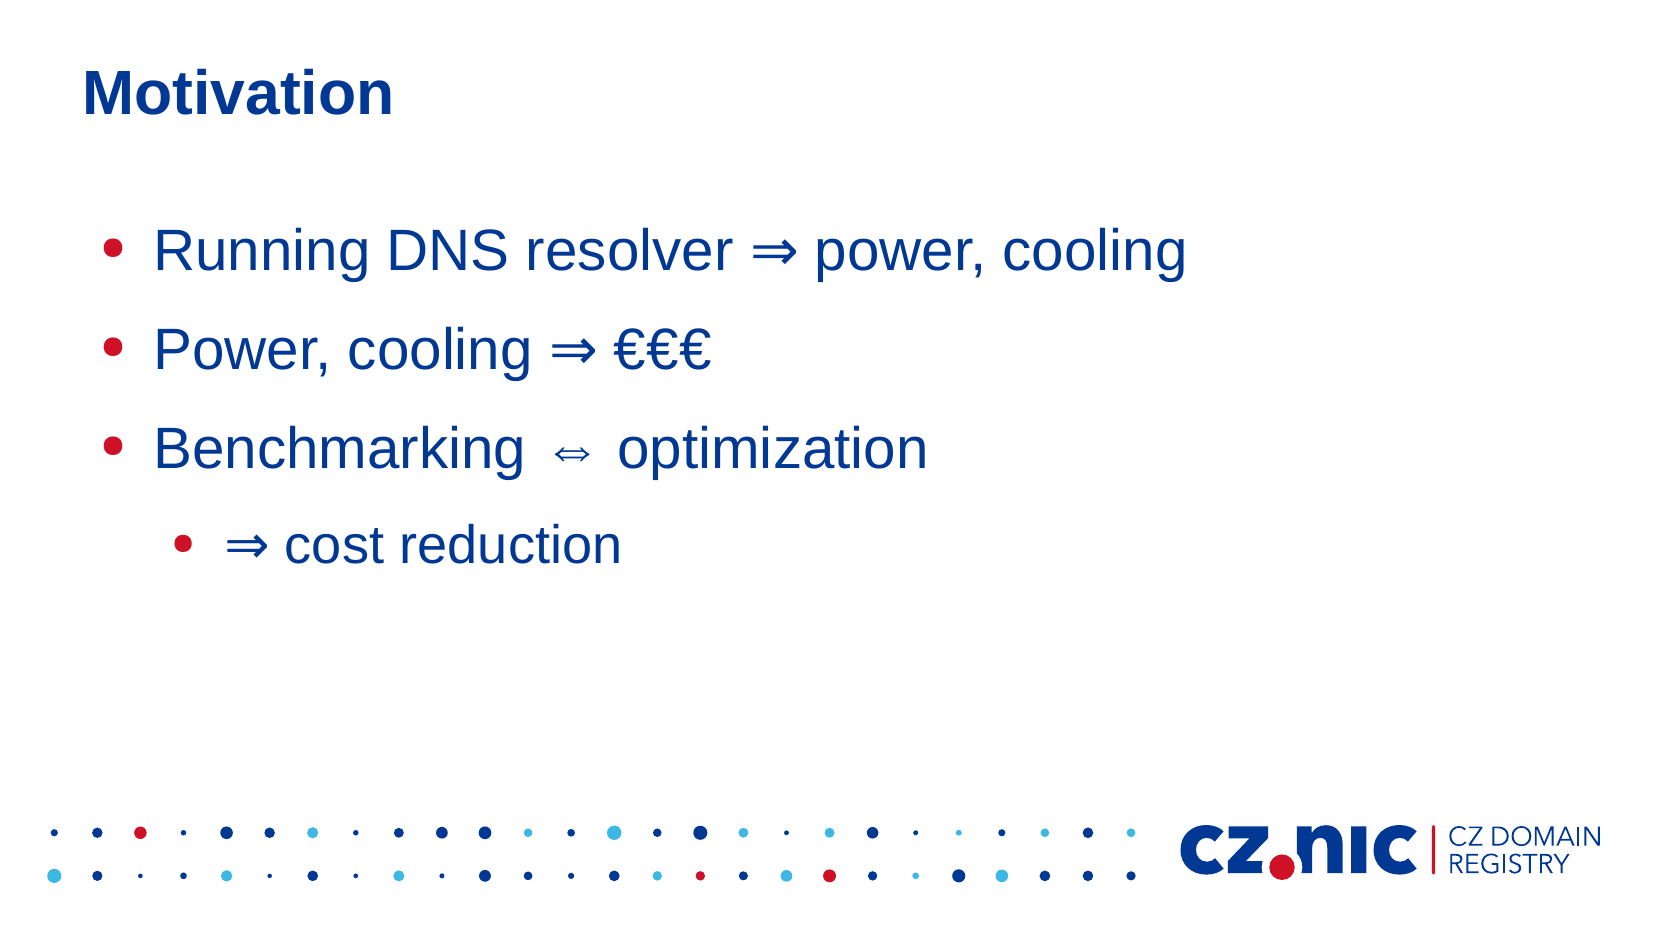

# Motivation
Running DNS resolver ⇒ power, cooling
Power, cooling ⇒ €€€
Benchmarking ⇔ optimization
⇒ cost reduction